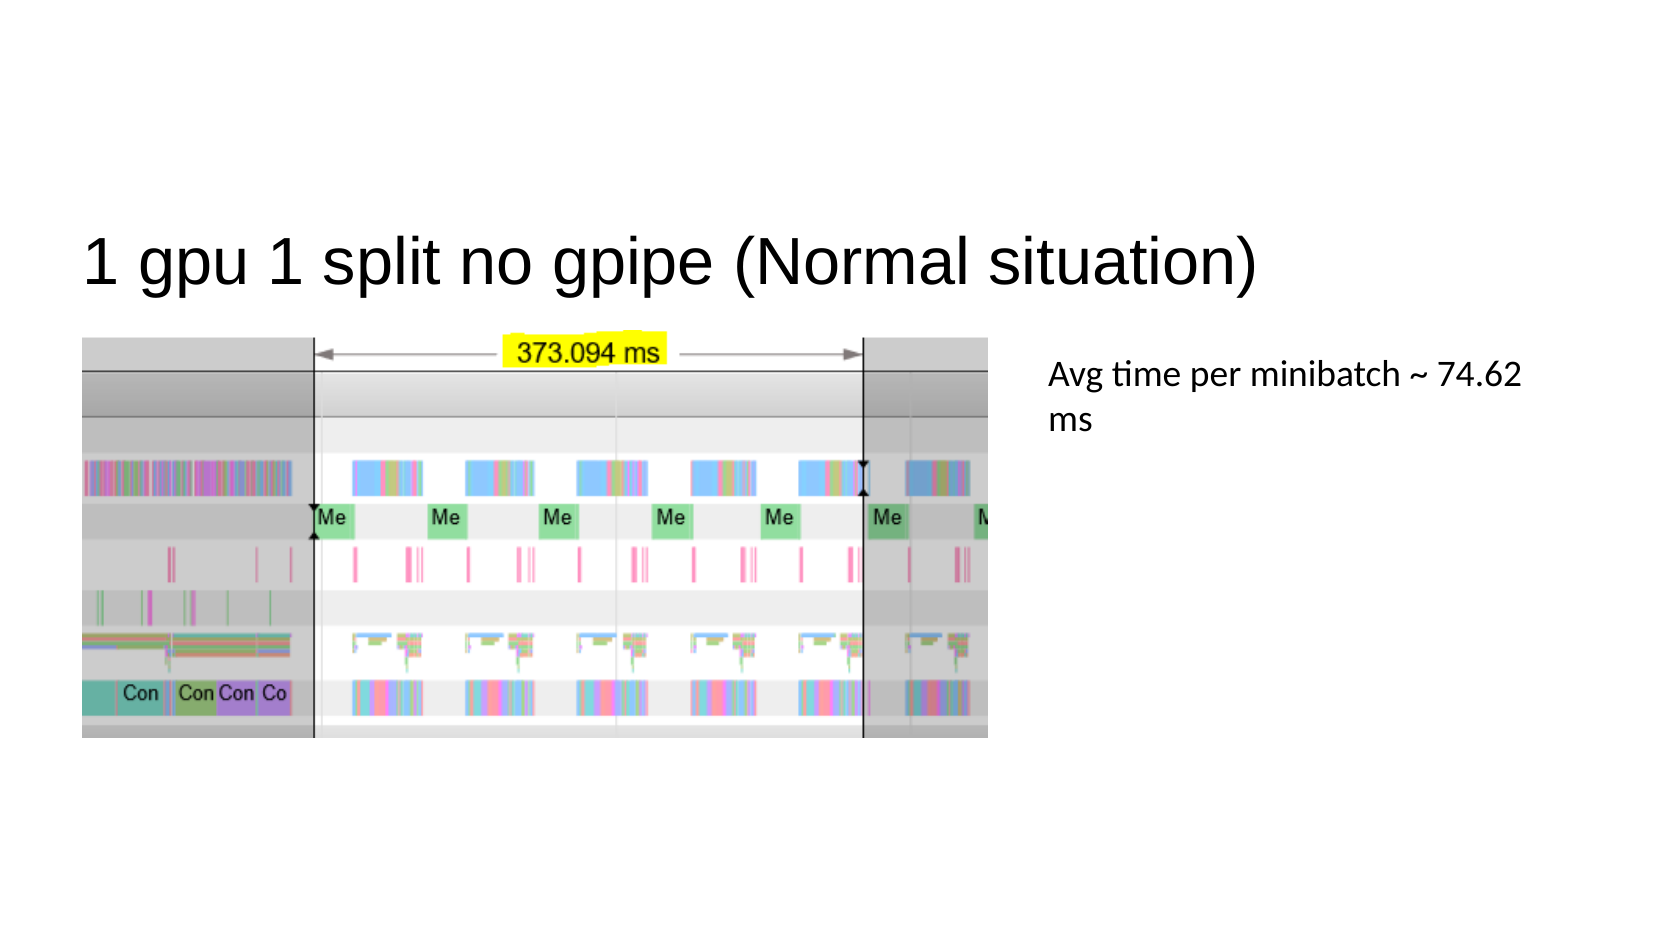

#
1 gpu 1 split no gpipe (Normal situation)
Avg time per minibatch ~ 74.62 ms